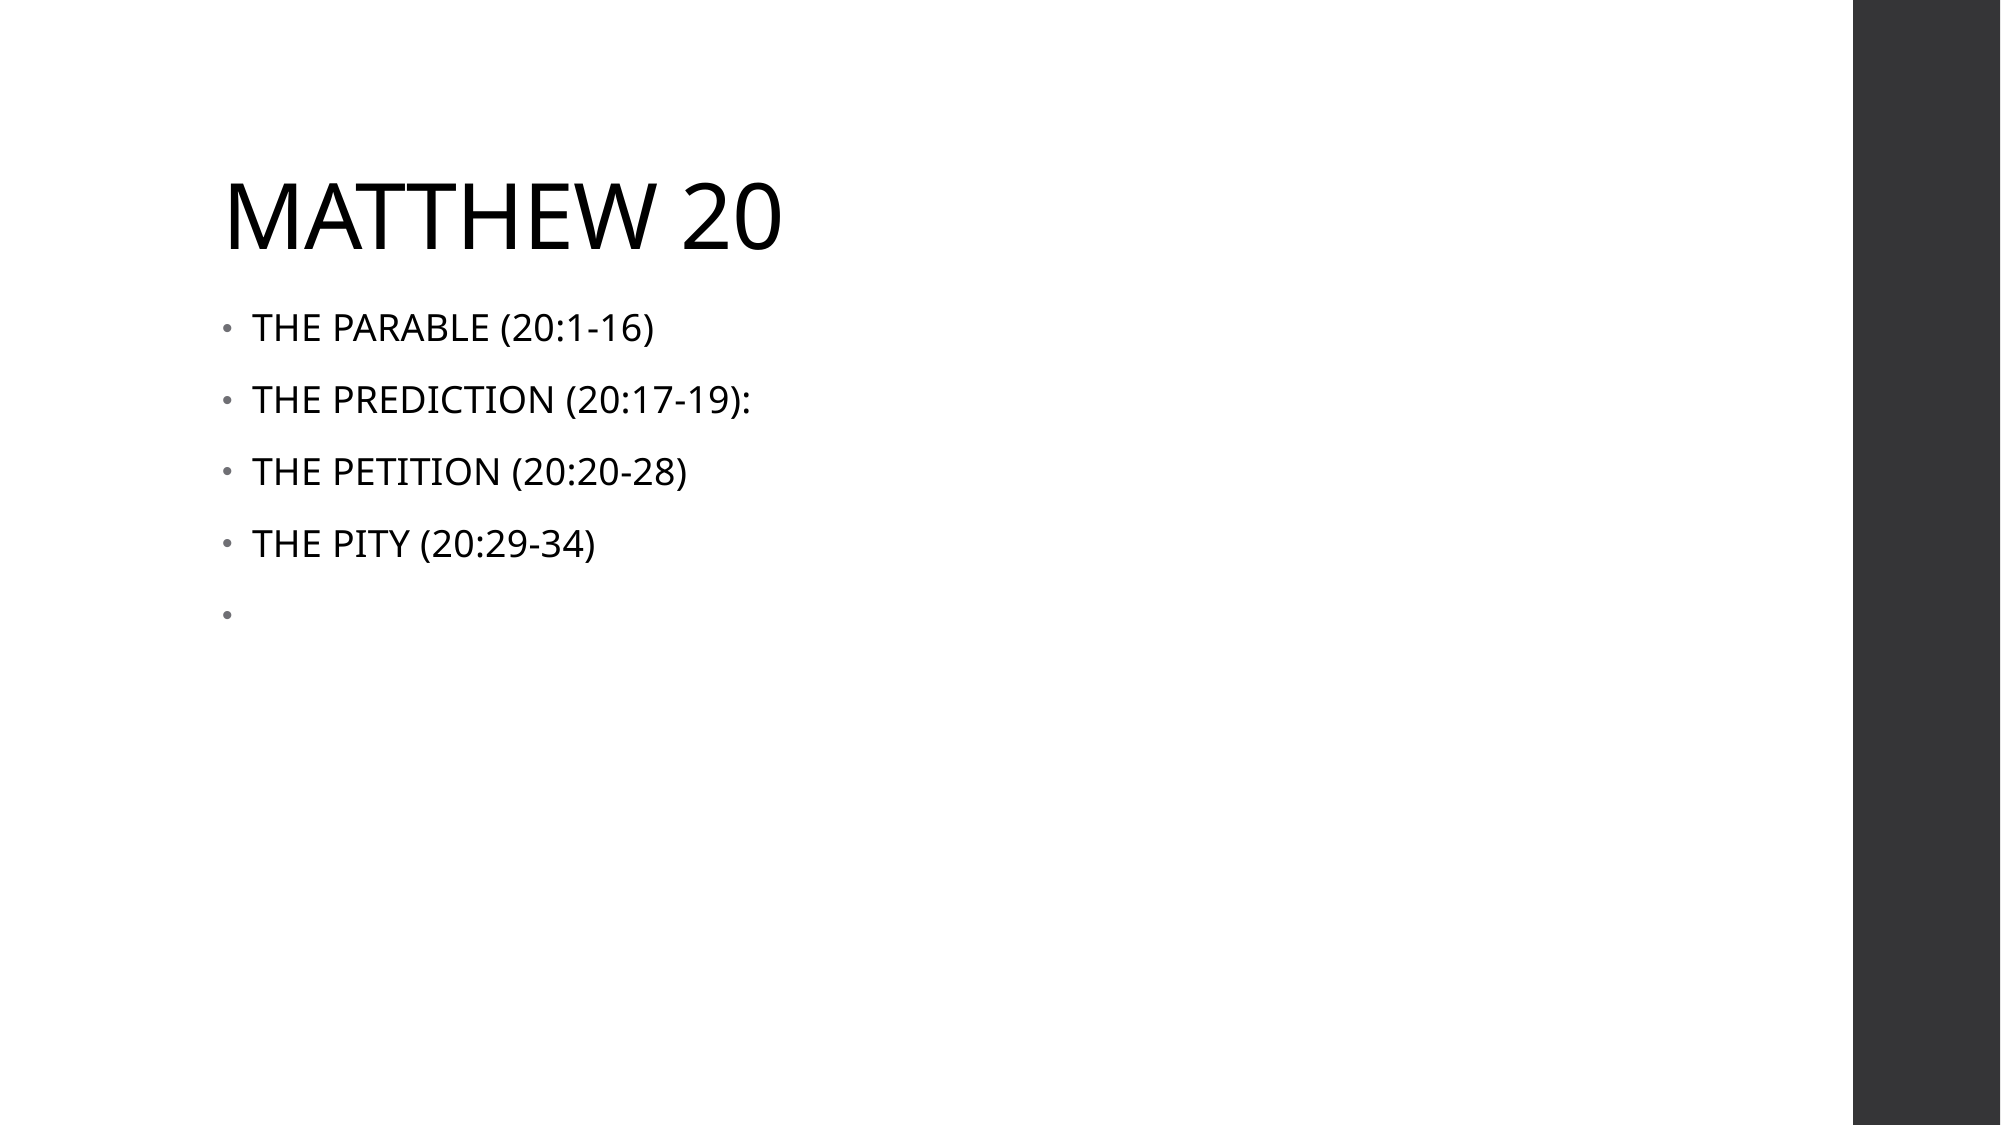

# MATTHEW 20
THE PARABLE (20:1-16)
THE PREDICTION (20:17-19):
THE PETITION (20:20-28)
THE PITY (20:29-34)